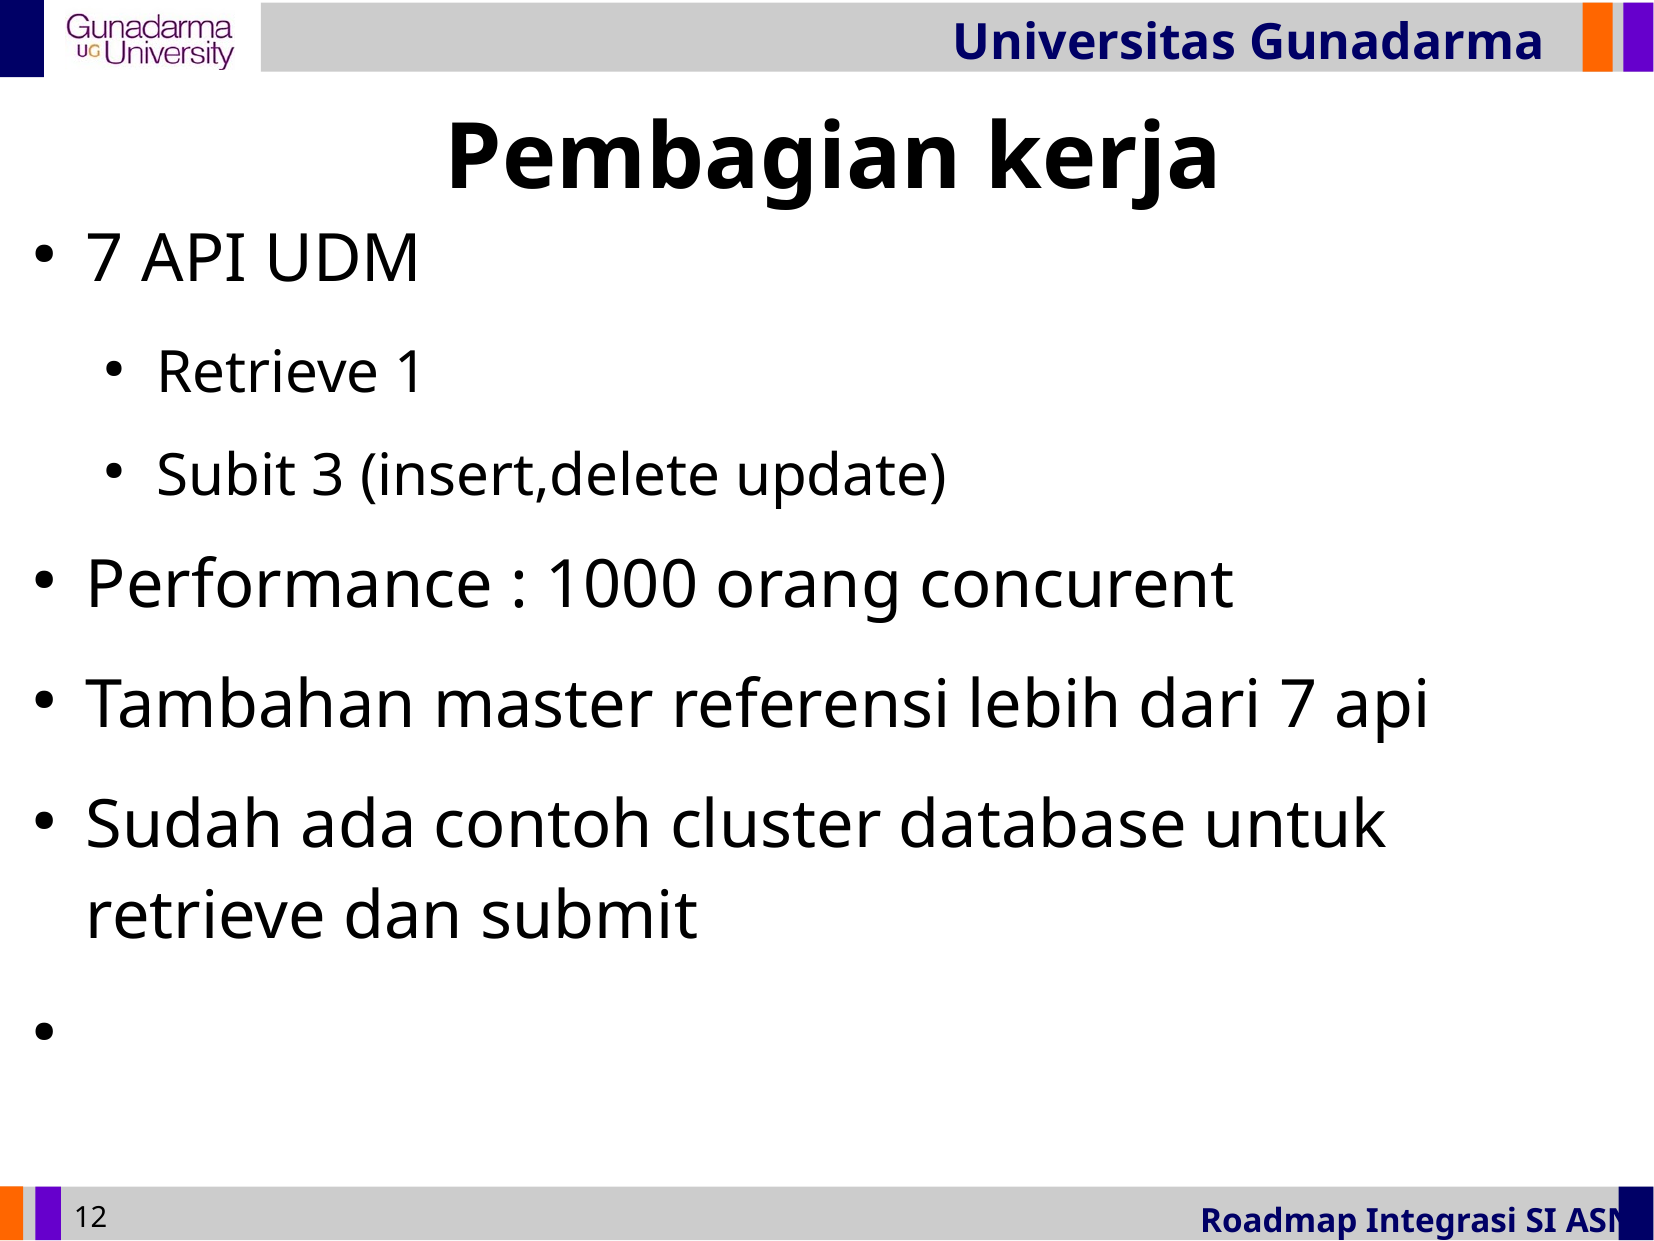

# Pembagian kerja
7 API UDM
Retrieve 1
Subit 3 (insert,delete update)
Performance : 1000 orang concurent
Tambahan master referensi lebih dari 7 api
Sudah ada contoh cluster database untuk retrieve dan submit